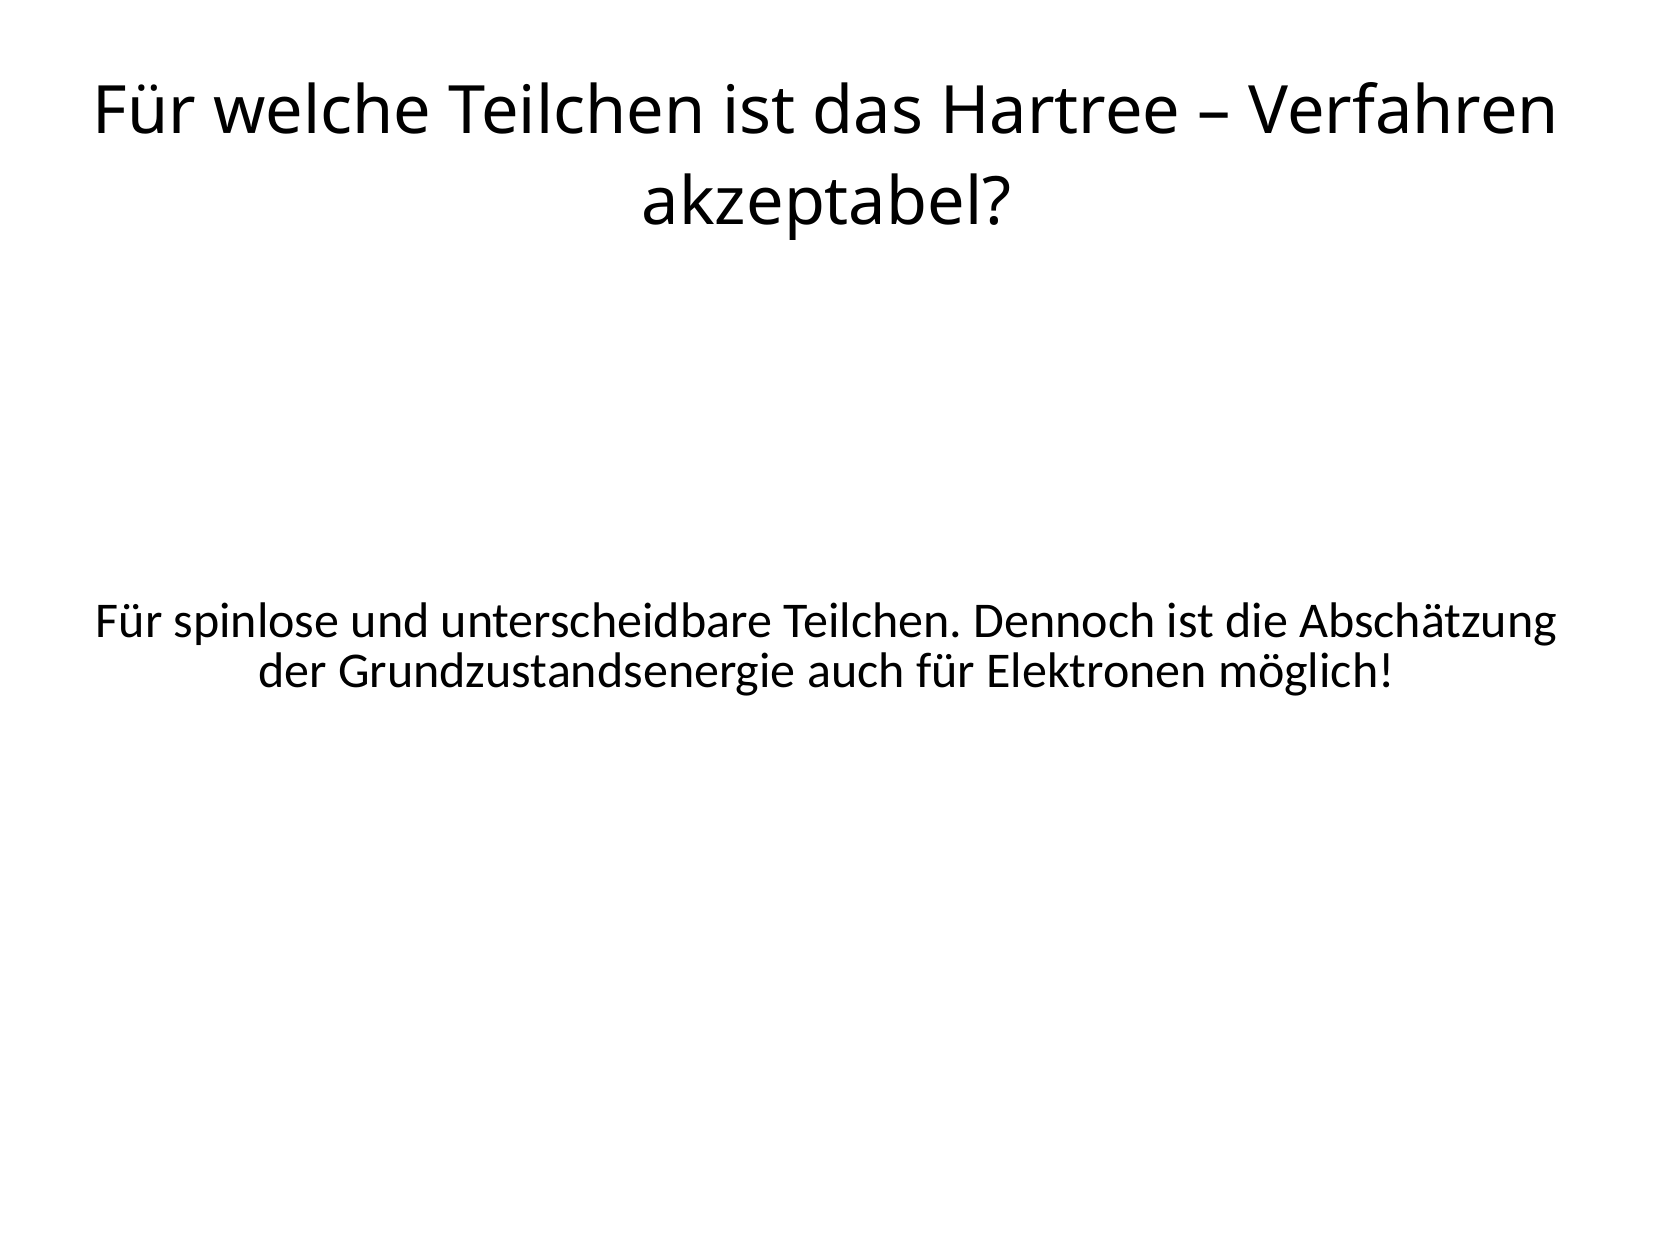

# Für welche Teilchen ist das Hartree – Verfahren akzeptabel?
Für spinlose und unterscheidbare Teilchen. Dennoch ist die Abschätzung der Grundzustandsenergie auch für Elektronen möglich!